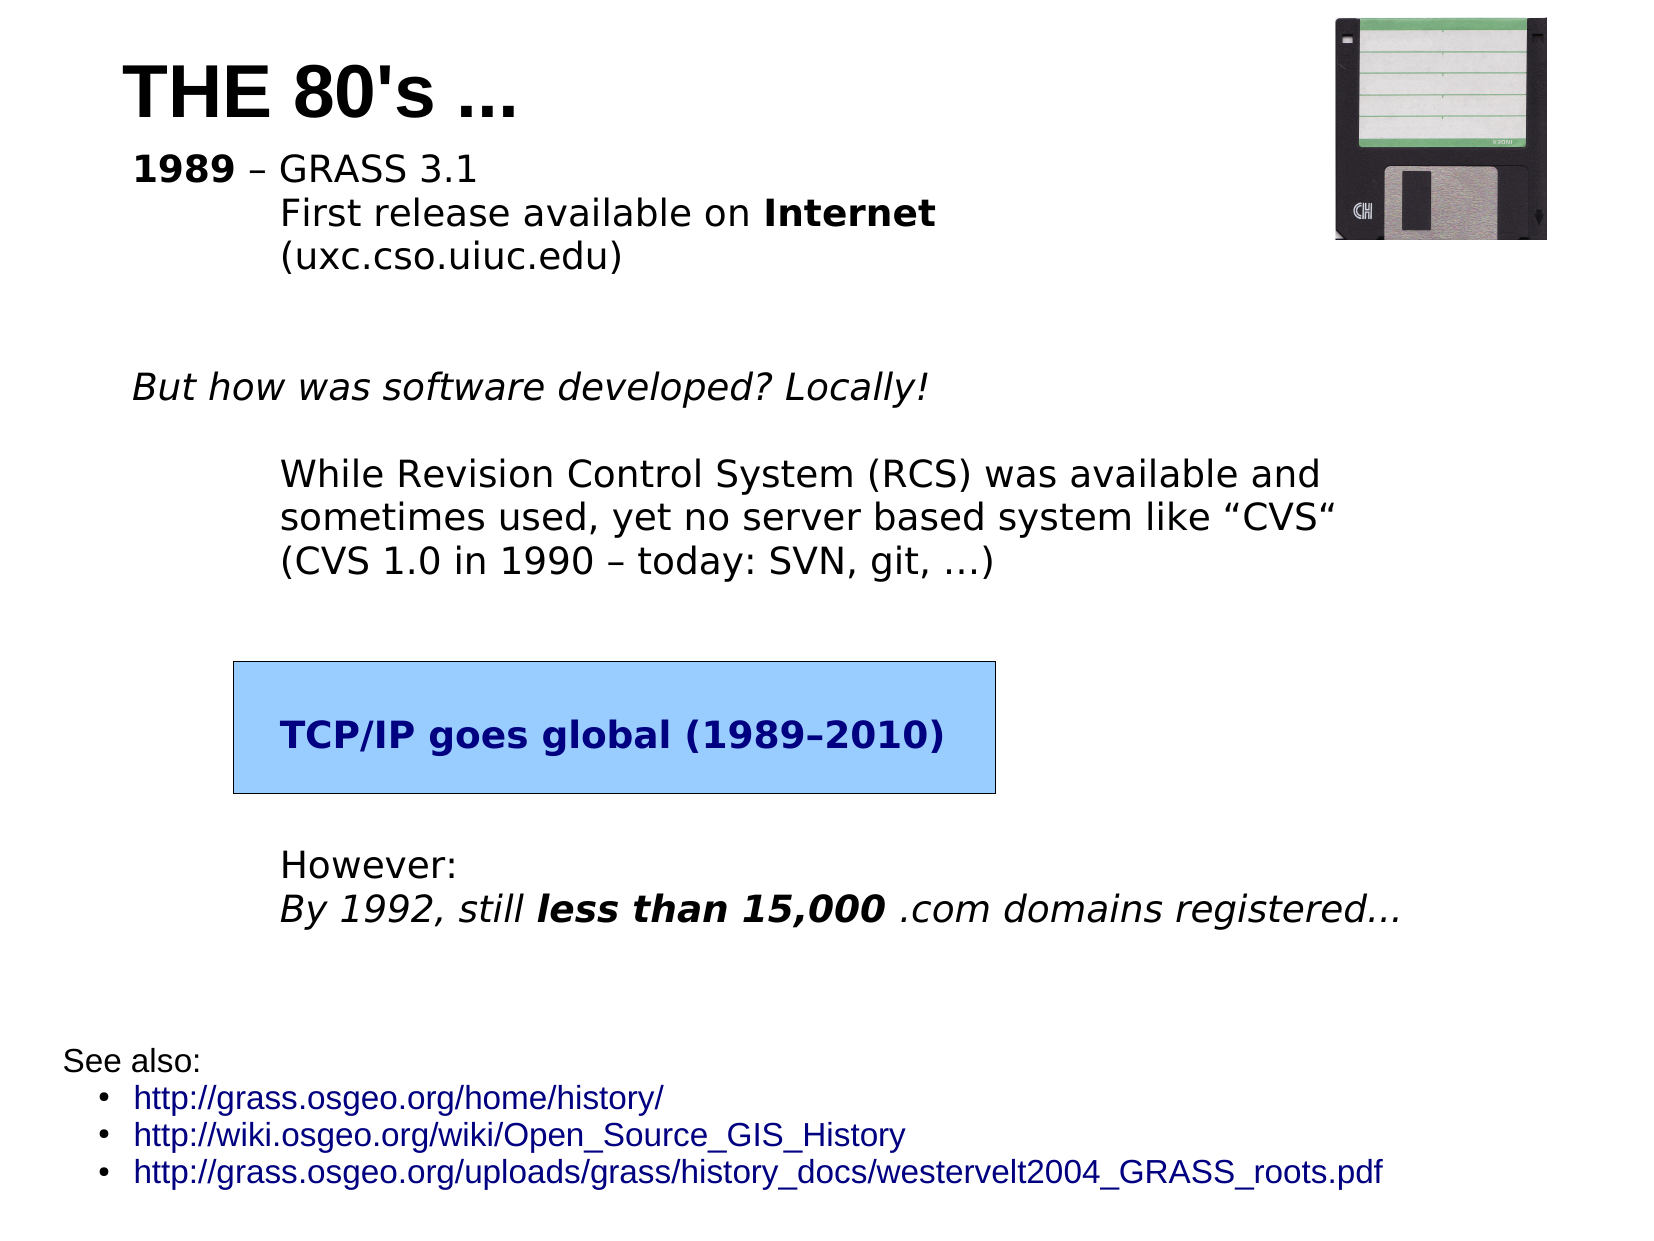

THE 80's ...
1989 – GRASS 3.1
		First release available on Internet
		(uxc.cso.uiuc.edu)
But how was software developed? Locally!
		While Revision Control System (RCS) was available and
		sometimes used, yet no server based system like “CVS“
		(CVS 1.0 in 1990 – today: SVN, git, …)
		TCP/IP goes global (1989–2010)
		However:
		By 1992, still less than 15,000 .com domains registered...
See also:
http://grass.osgeo.org/home/history/
http://wiki.osgeo.org/wiki/Open_Source_GIS_History
http://grass.osgeo.org/uploads/grass/history_docs/westervelt2004_GRASS_roots.pdf